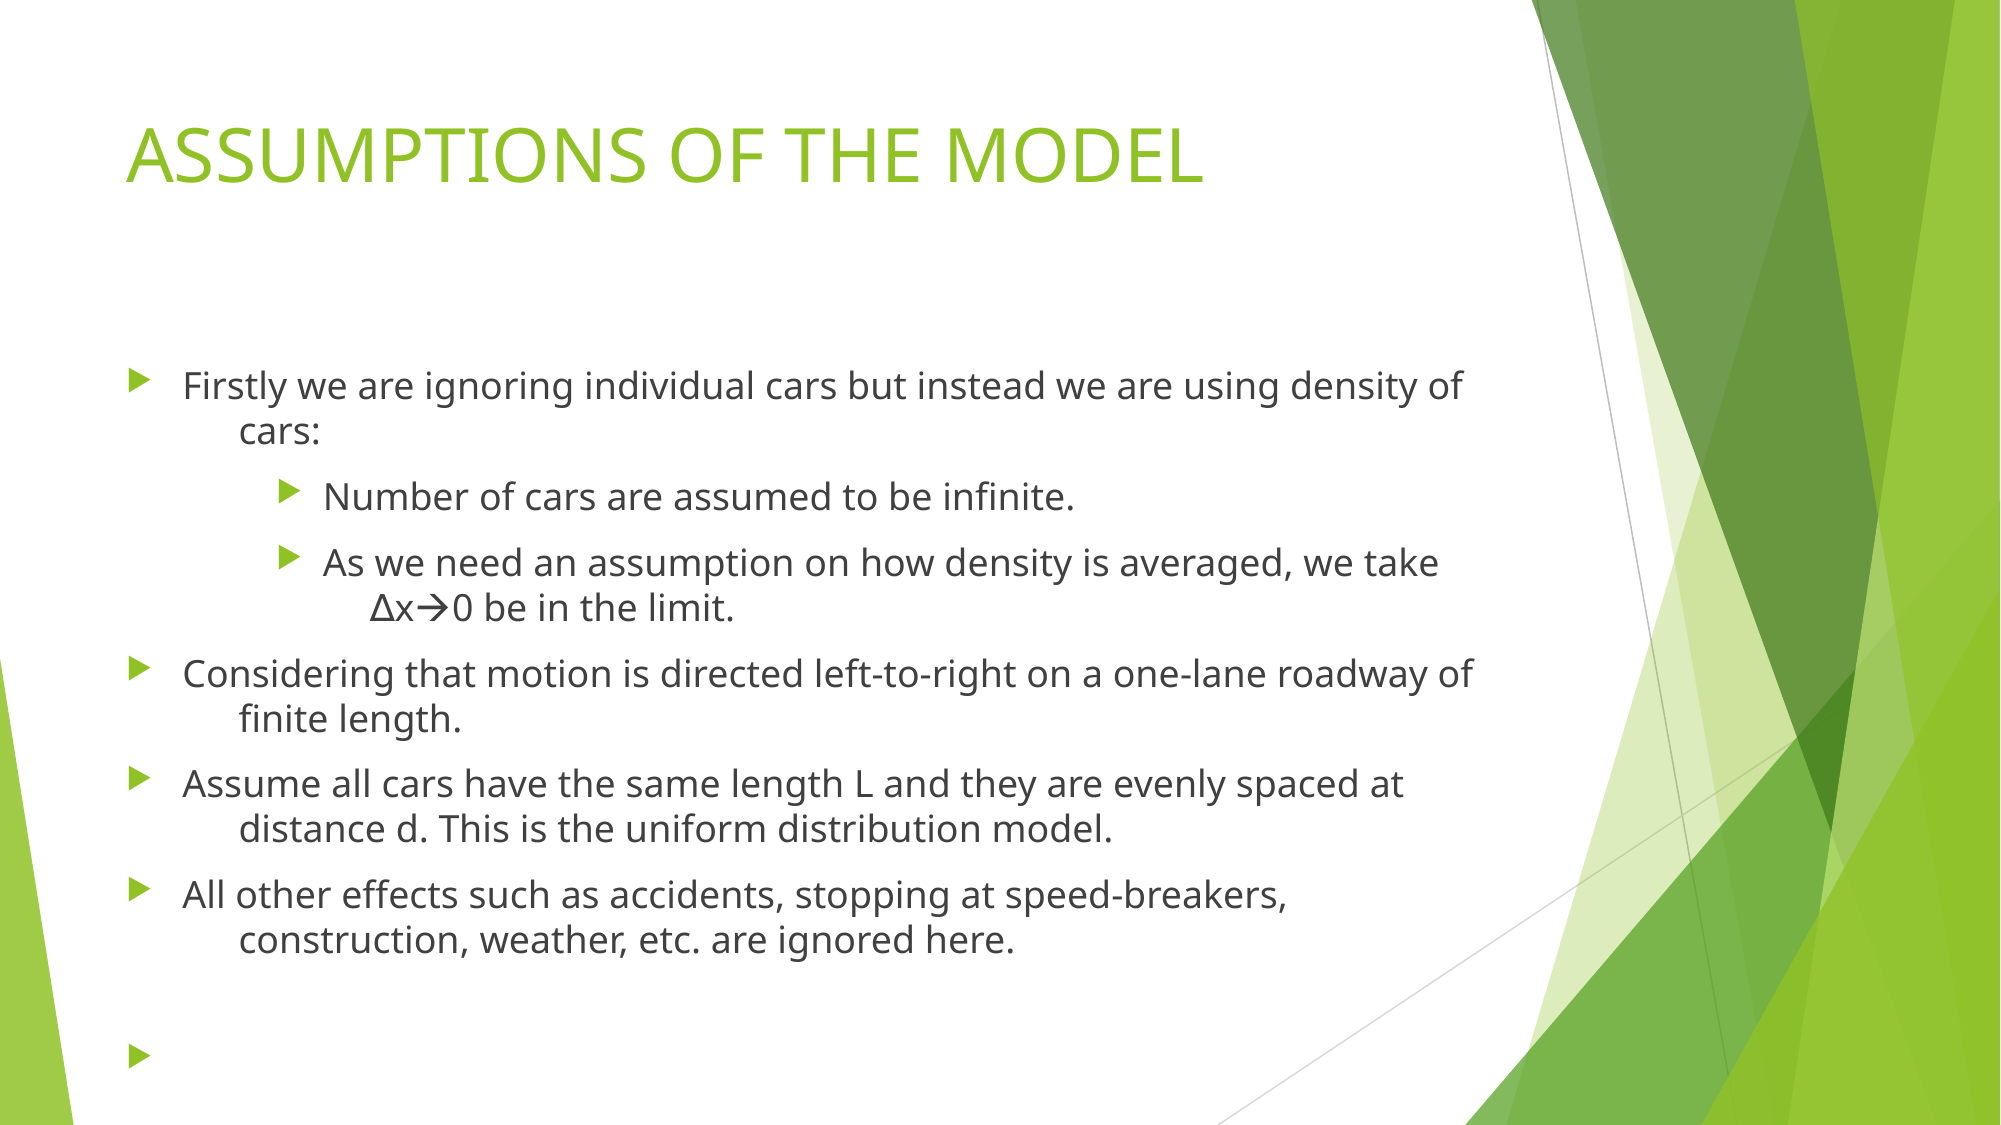

# ASSUMPTIONS OF THE MODEL
Firstly we are ignoring individual cars but instead we are using density of cars:
Number of cars are assumed to be infinite.
As we need an assumption on how density is averaged, we take ∆x0 be in the limit.
Considering that motion is directed left-to-right on a one-lane roadway of finite length.
Assume all cars have the same length L and they are evenly spaced at distance d. This is the uniform distribution model.
All other effects such as accidents, stopping at speed-breakers, construction, weather, etc. are ignored here.